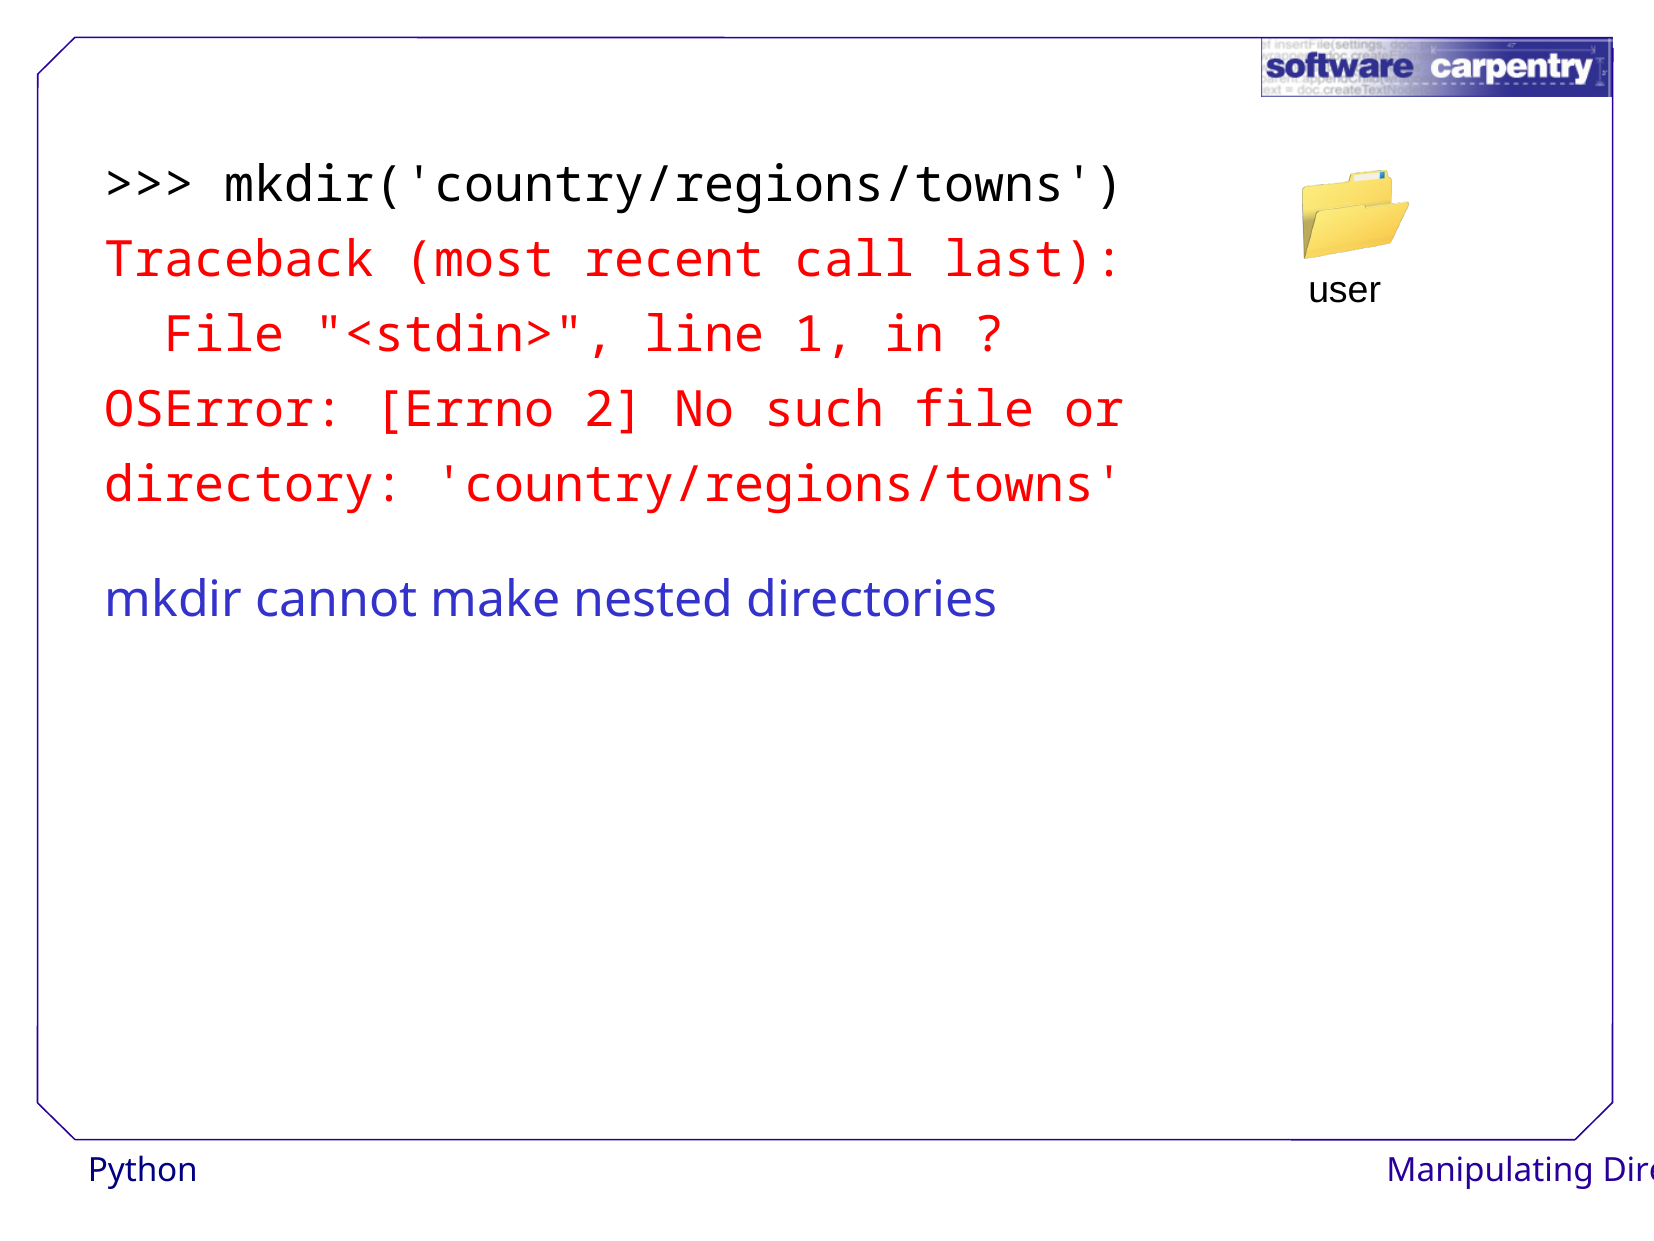

>>> mkdir('country/regions/towns')
Traceback (most recent call last):
 File "<stdin>", line 1, in ?
OSError: [Errno 2] No such file or
directory: 'country/regions/towns'
user
mkdir cannot make nested directories